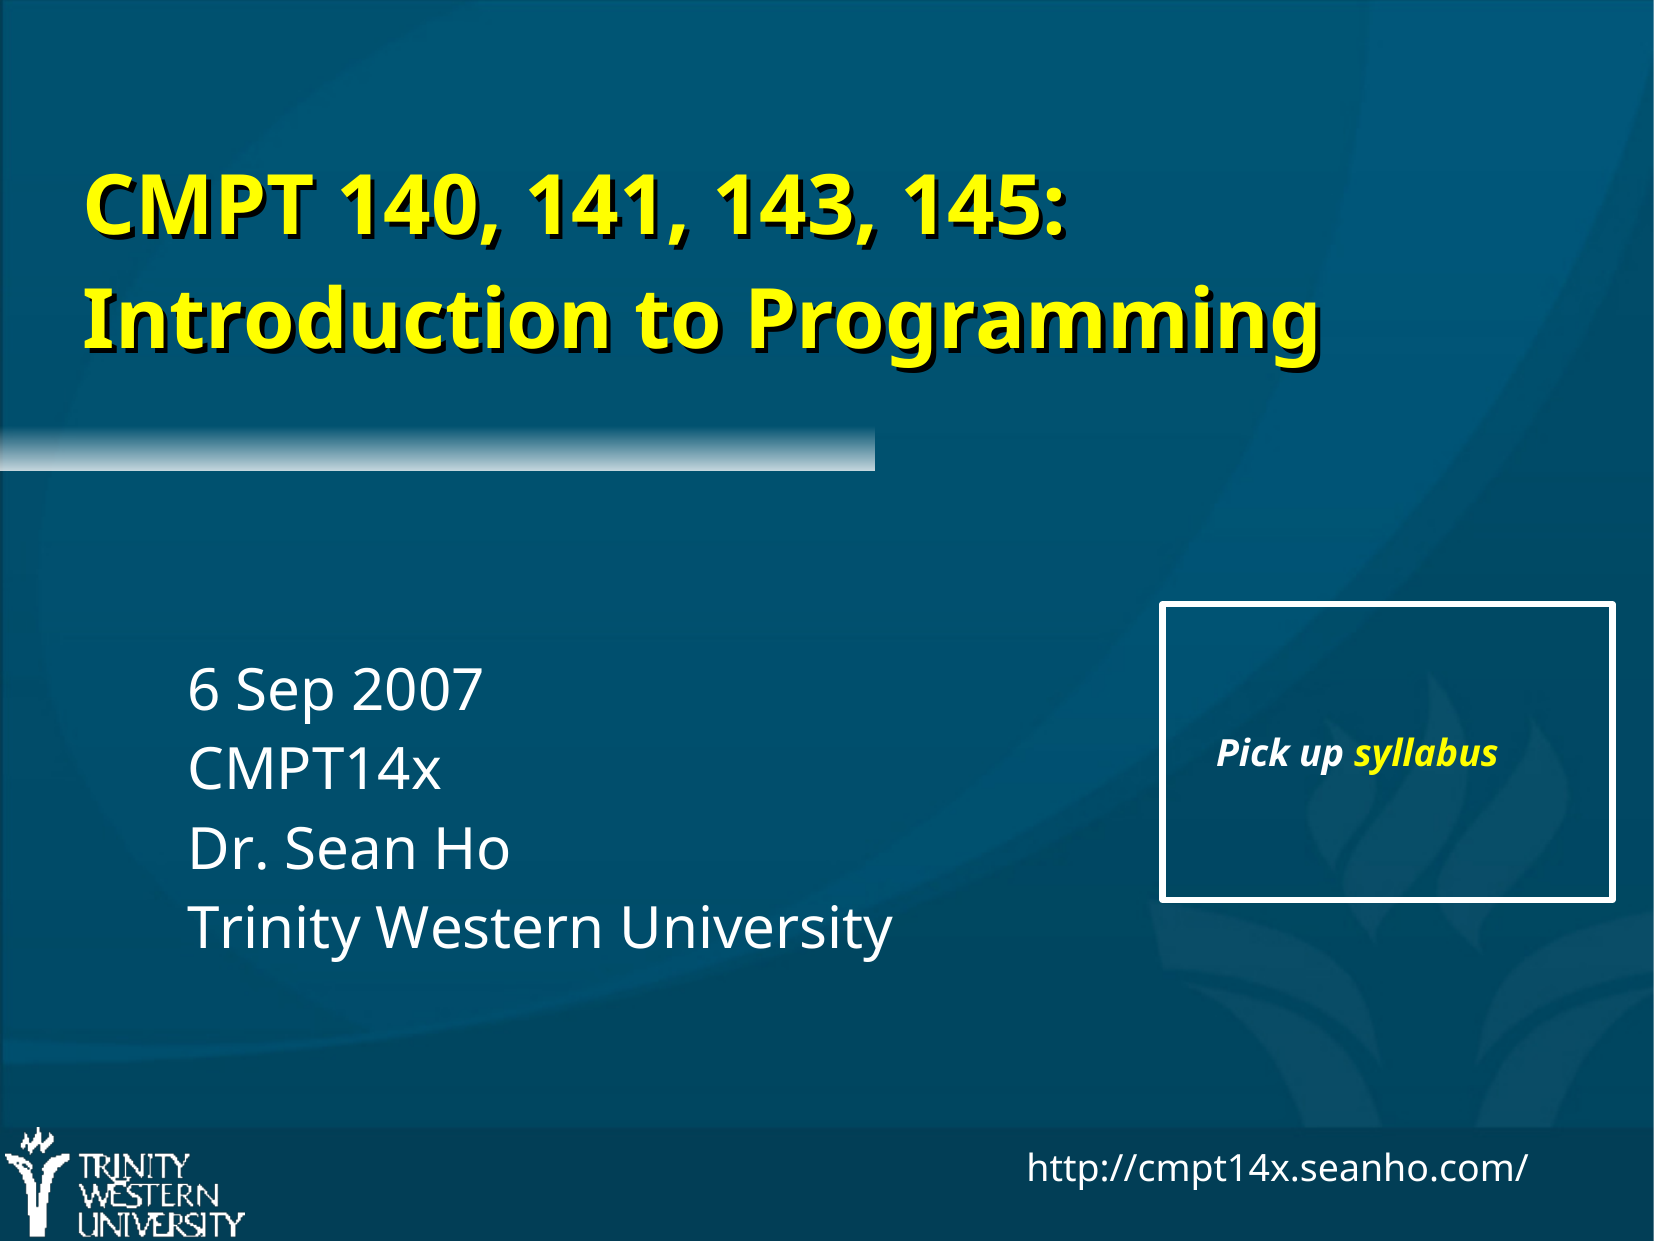

# CMPT 140, 141, 143, 145: Introduction to Programming
6 Sep 2007
CMPT14x
Dr. Sean Ho
Trinity Western University
Pick up syllabus
http://cmpt14x.seanho.com/